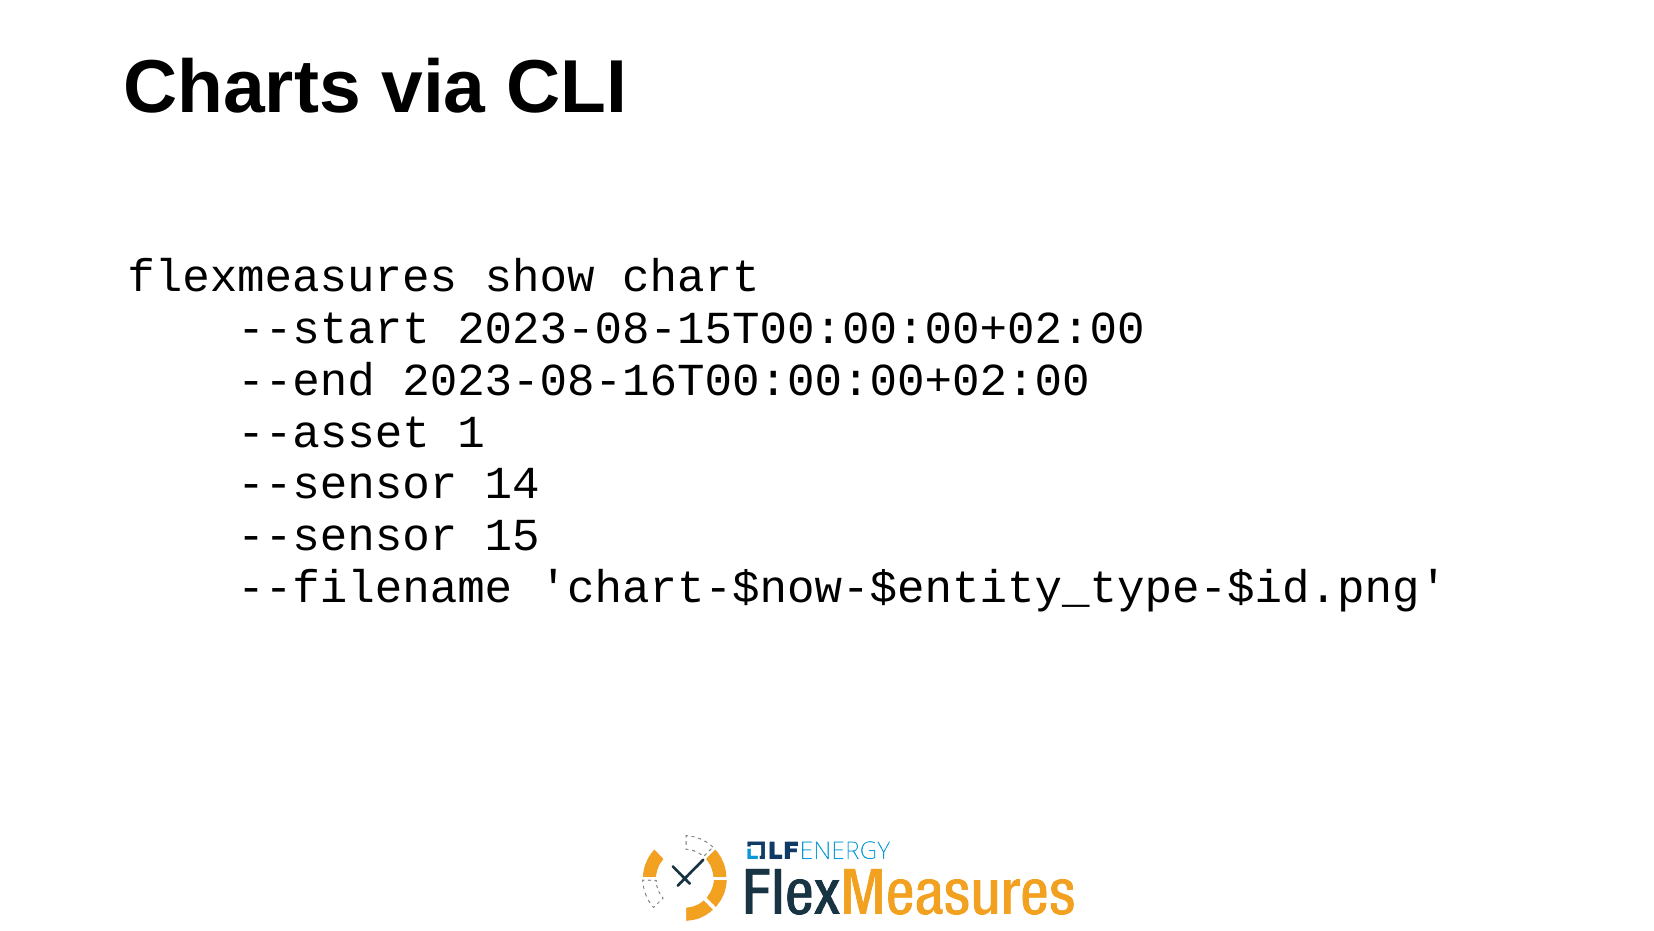

Charts via CLI
flexmeasures show chart
 --start 2023-08-15T00:00:00+02:00
 --end 2023-08-16T00:00:00+02:00
 --asset 1
 --sensor 14
 --sensor 15
 --filename 'chart-$now-$entity_type-$id.png'